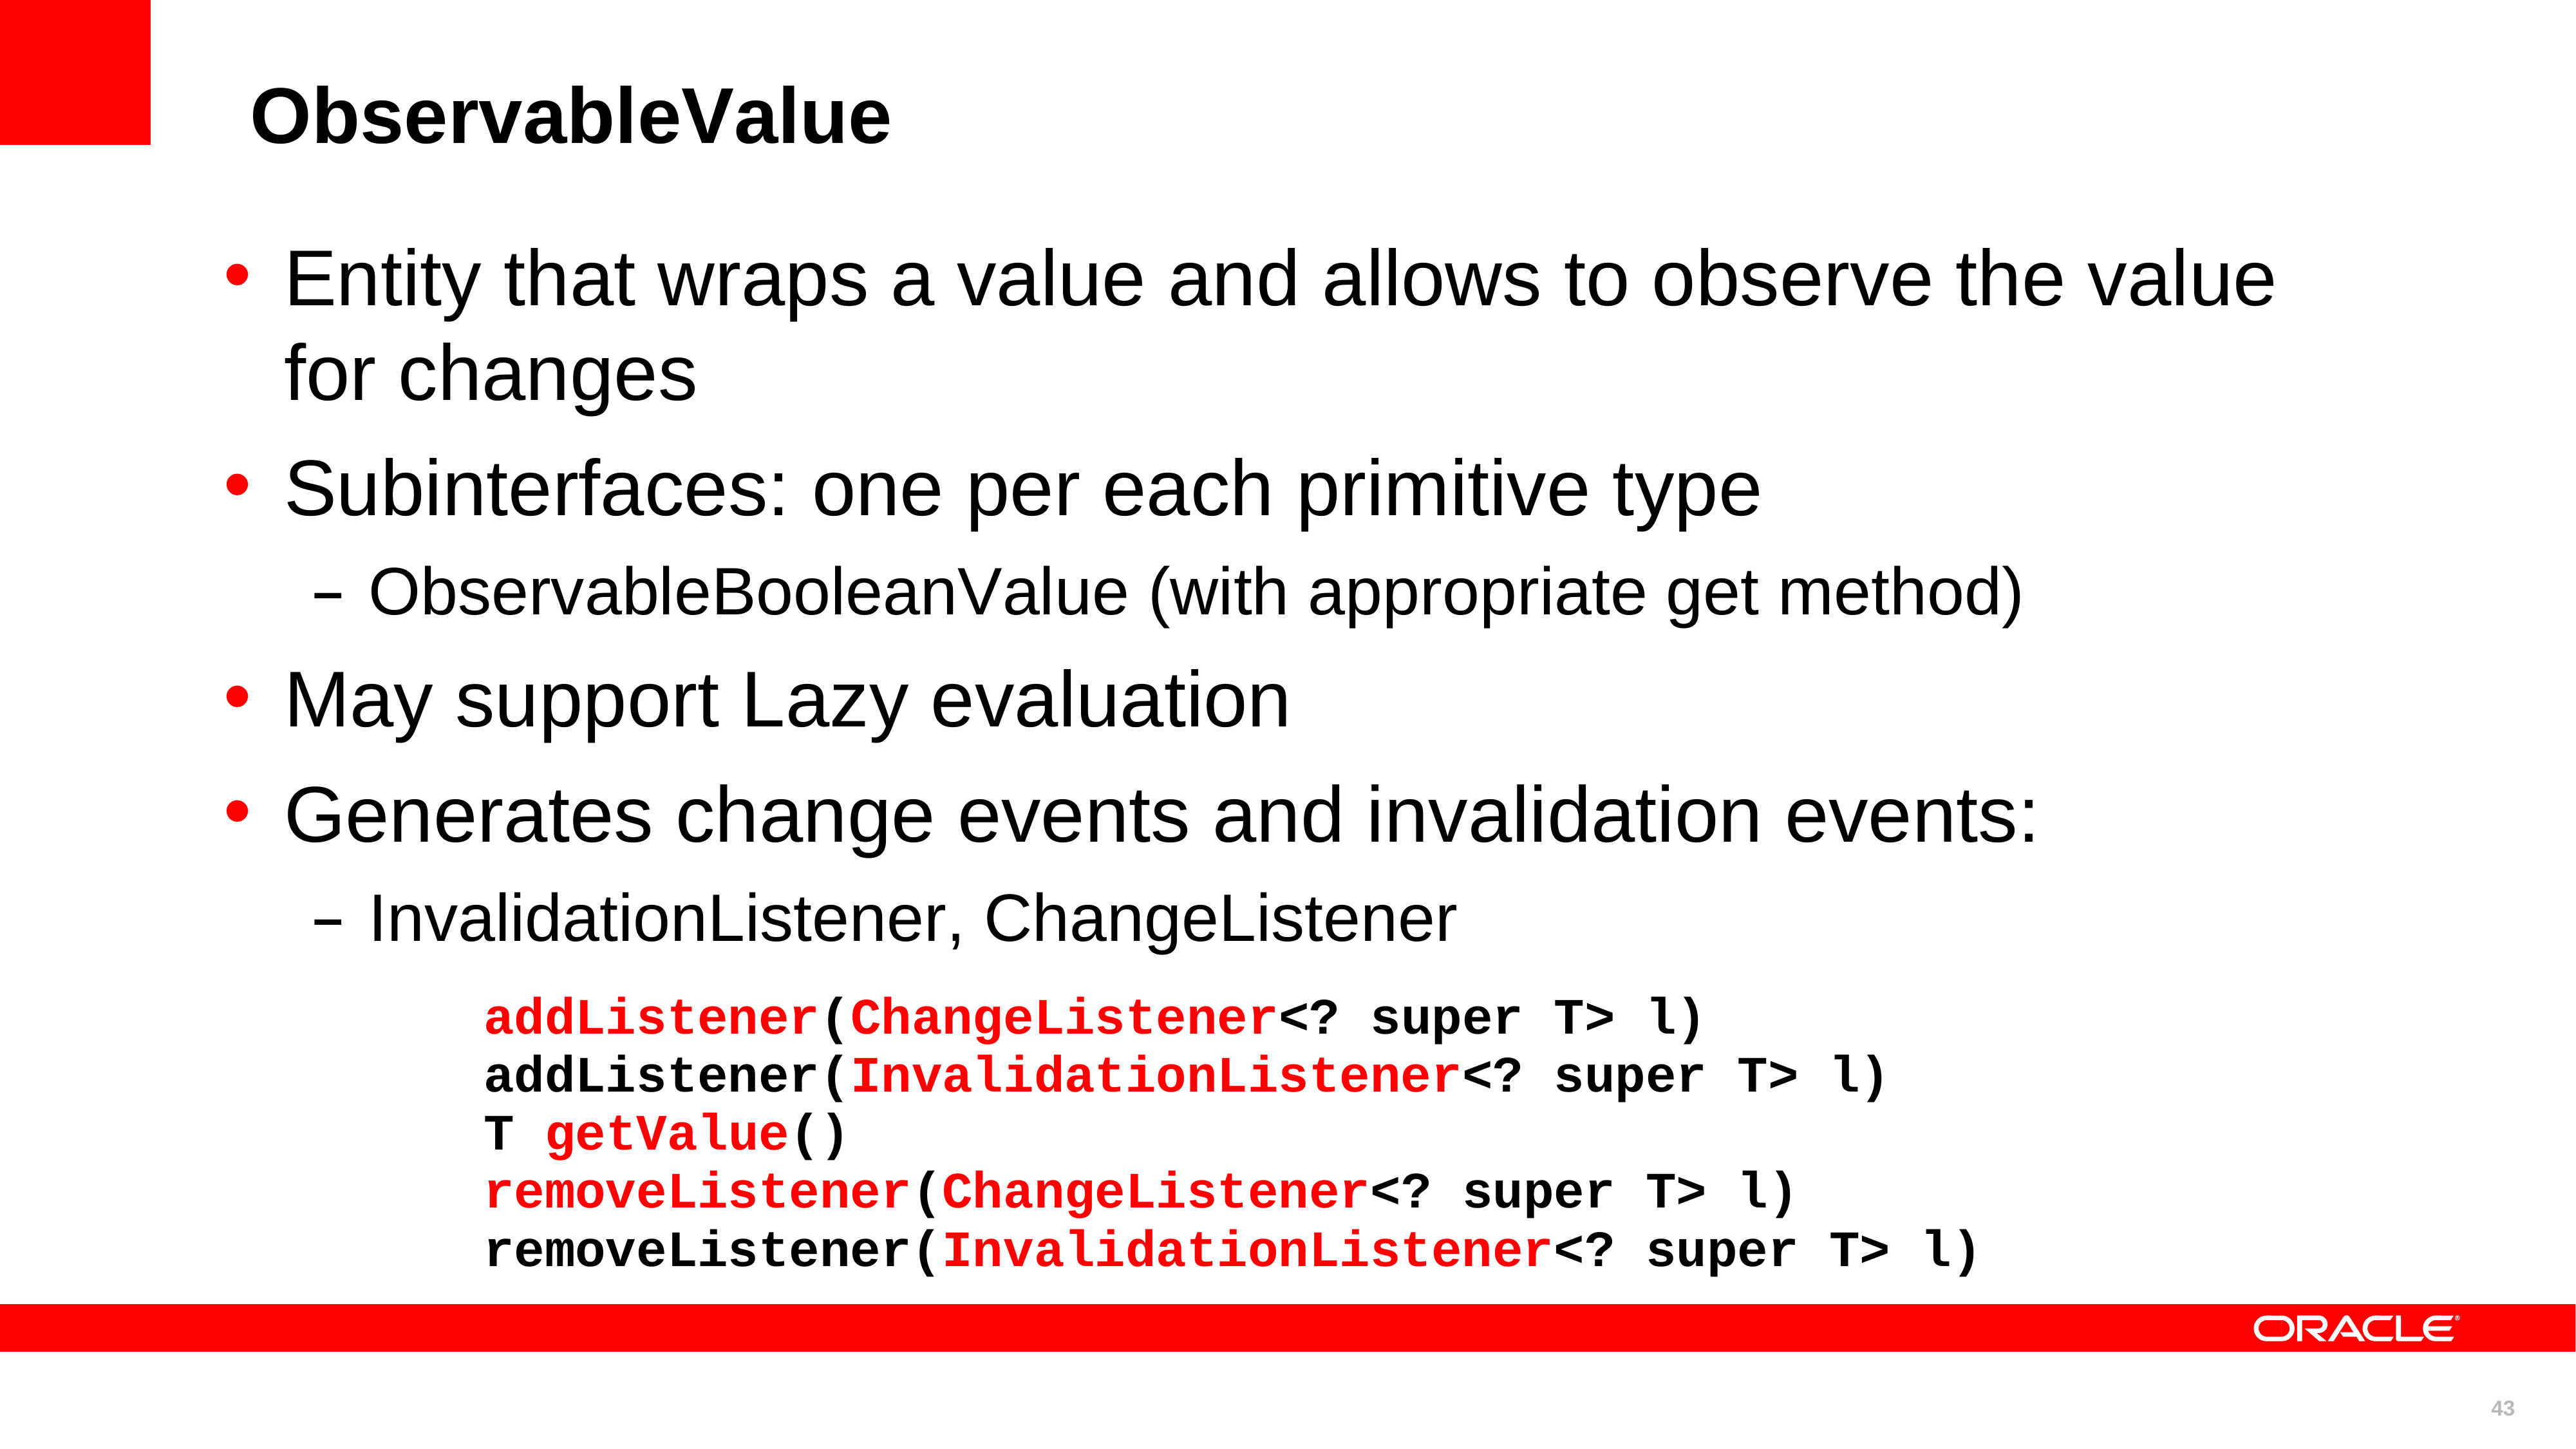

# ObservableValue
Entity that wraps a value and allows to observe the value for changes
Subinterfaces: one per each primitive type
ObservableBooleanValue (with appropriate get method)
May support Lazy evaluation
Generates change events and invalidation events:
InvalidationListener, ChangeListener
addListener(ChangeListener<? super T> l)
addListener(InvalidationListener<? super T> l)
T getValue()
removeListener(ChangeListener<? super T> l)
removeListener(InvalidationListener<? super T> l)